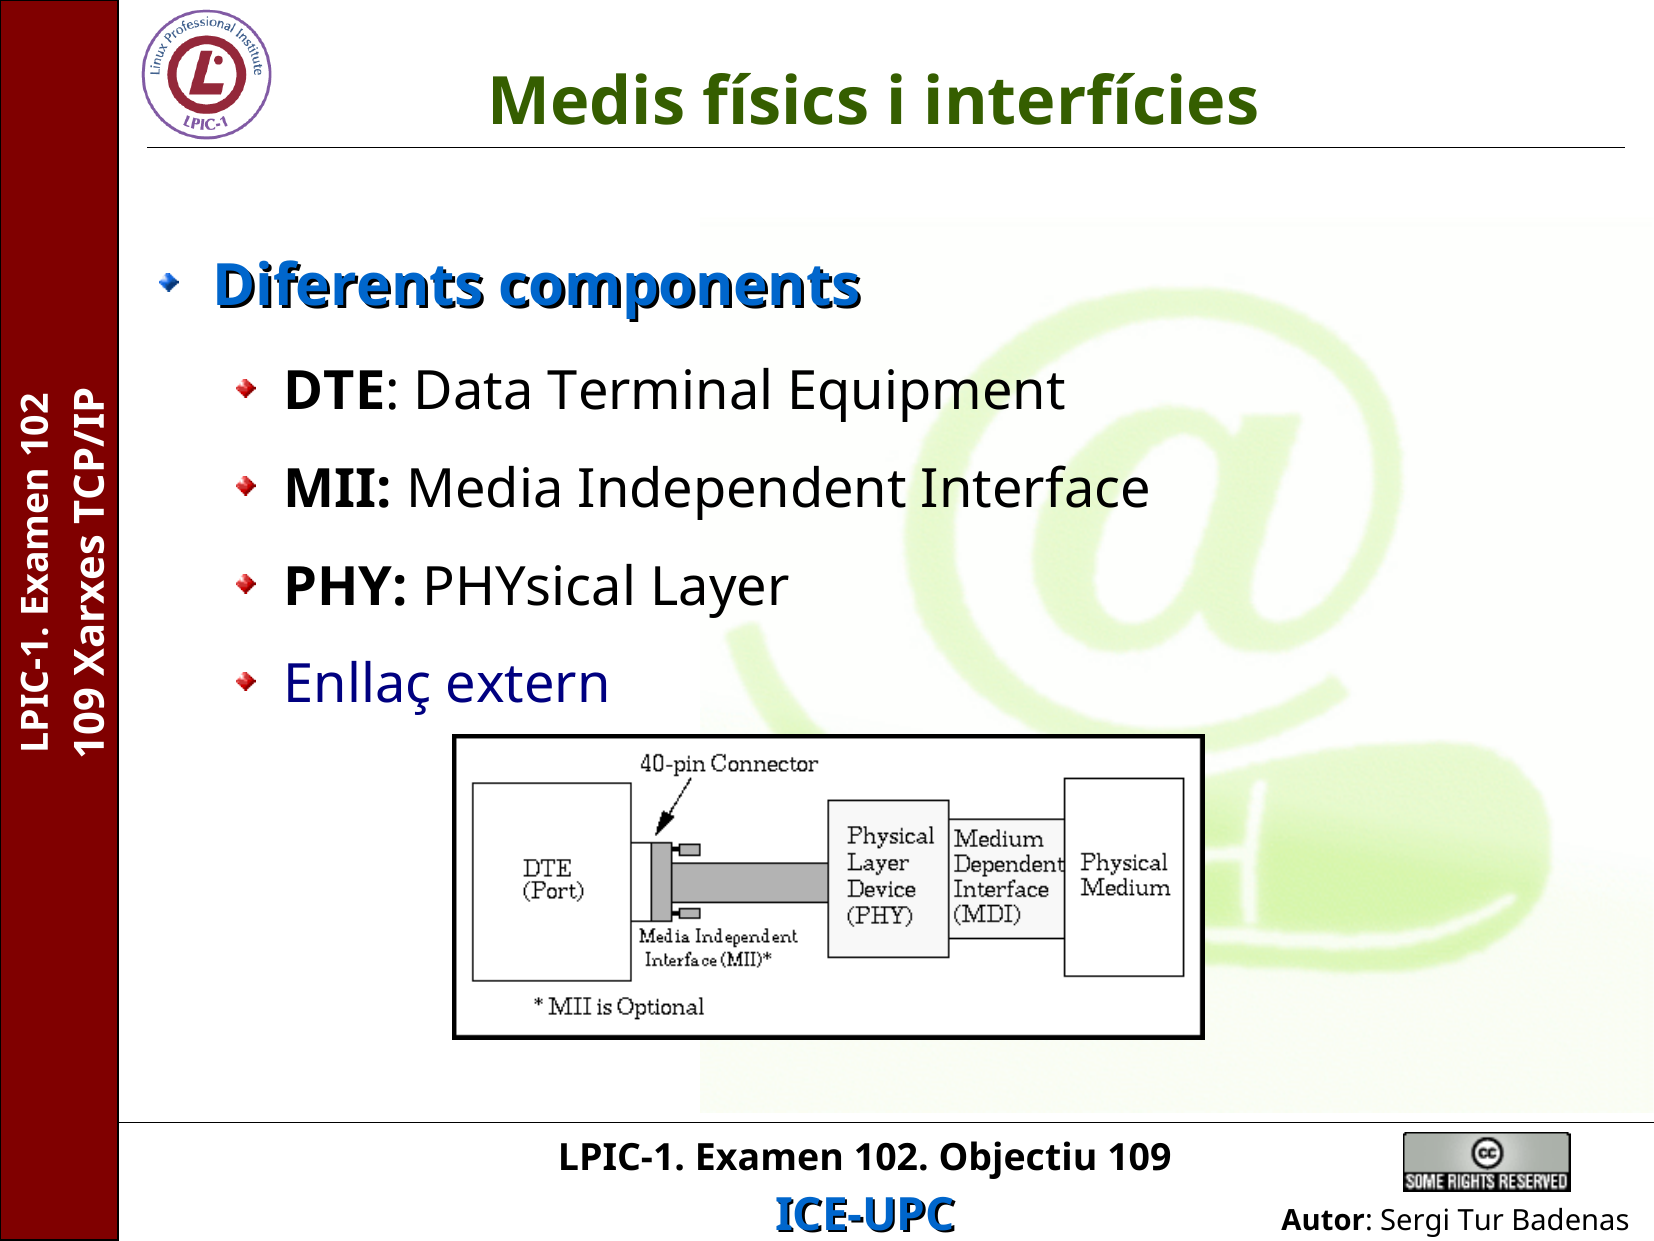

# Medis físics i interfícies
Diferents components
DTE: Data Terminal Equipment
MII: Media Independent Interface
PHY: PHYsical Layer
Enllaç extern